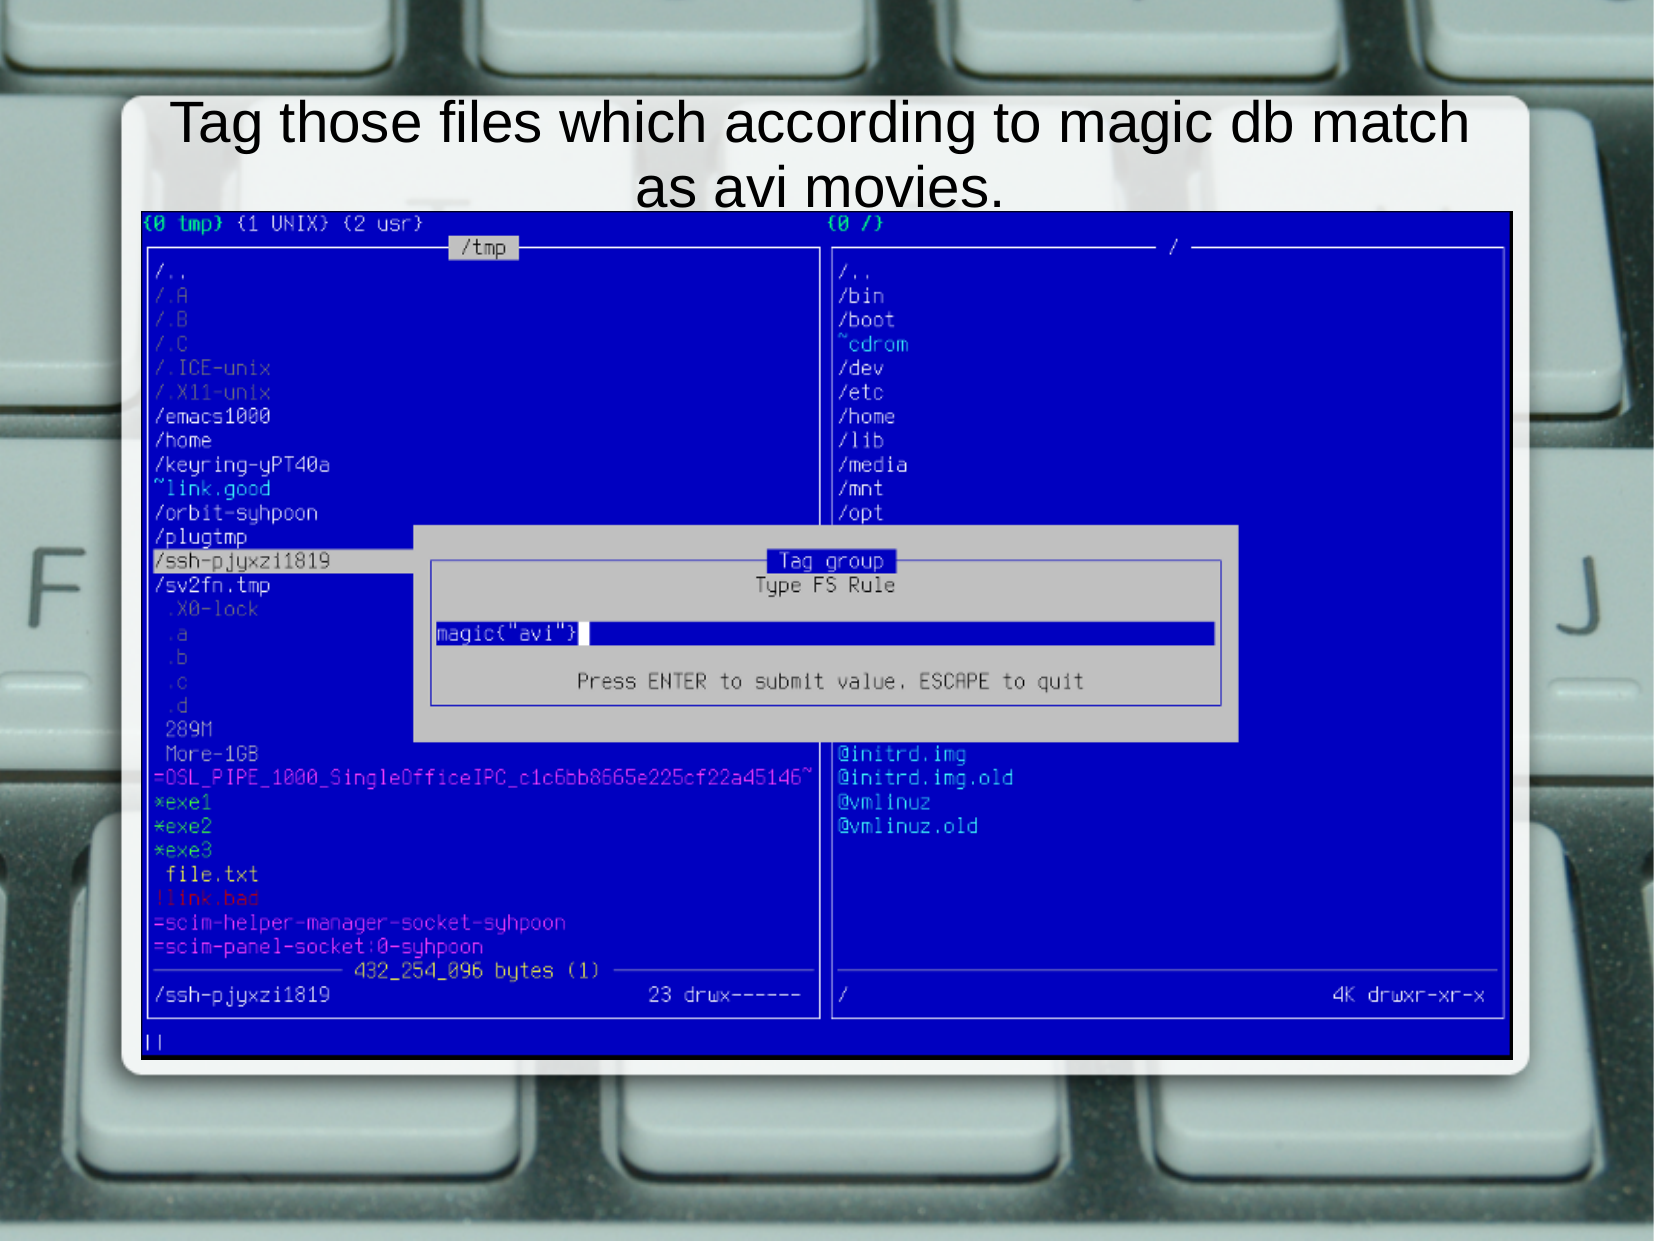

# Tag those files which according to magic db match as avi movies.